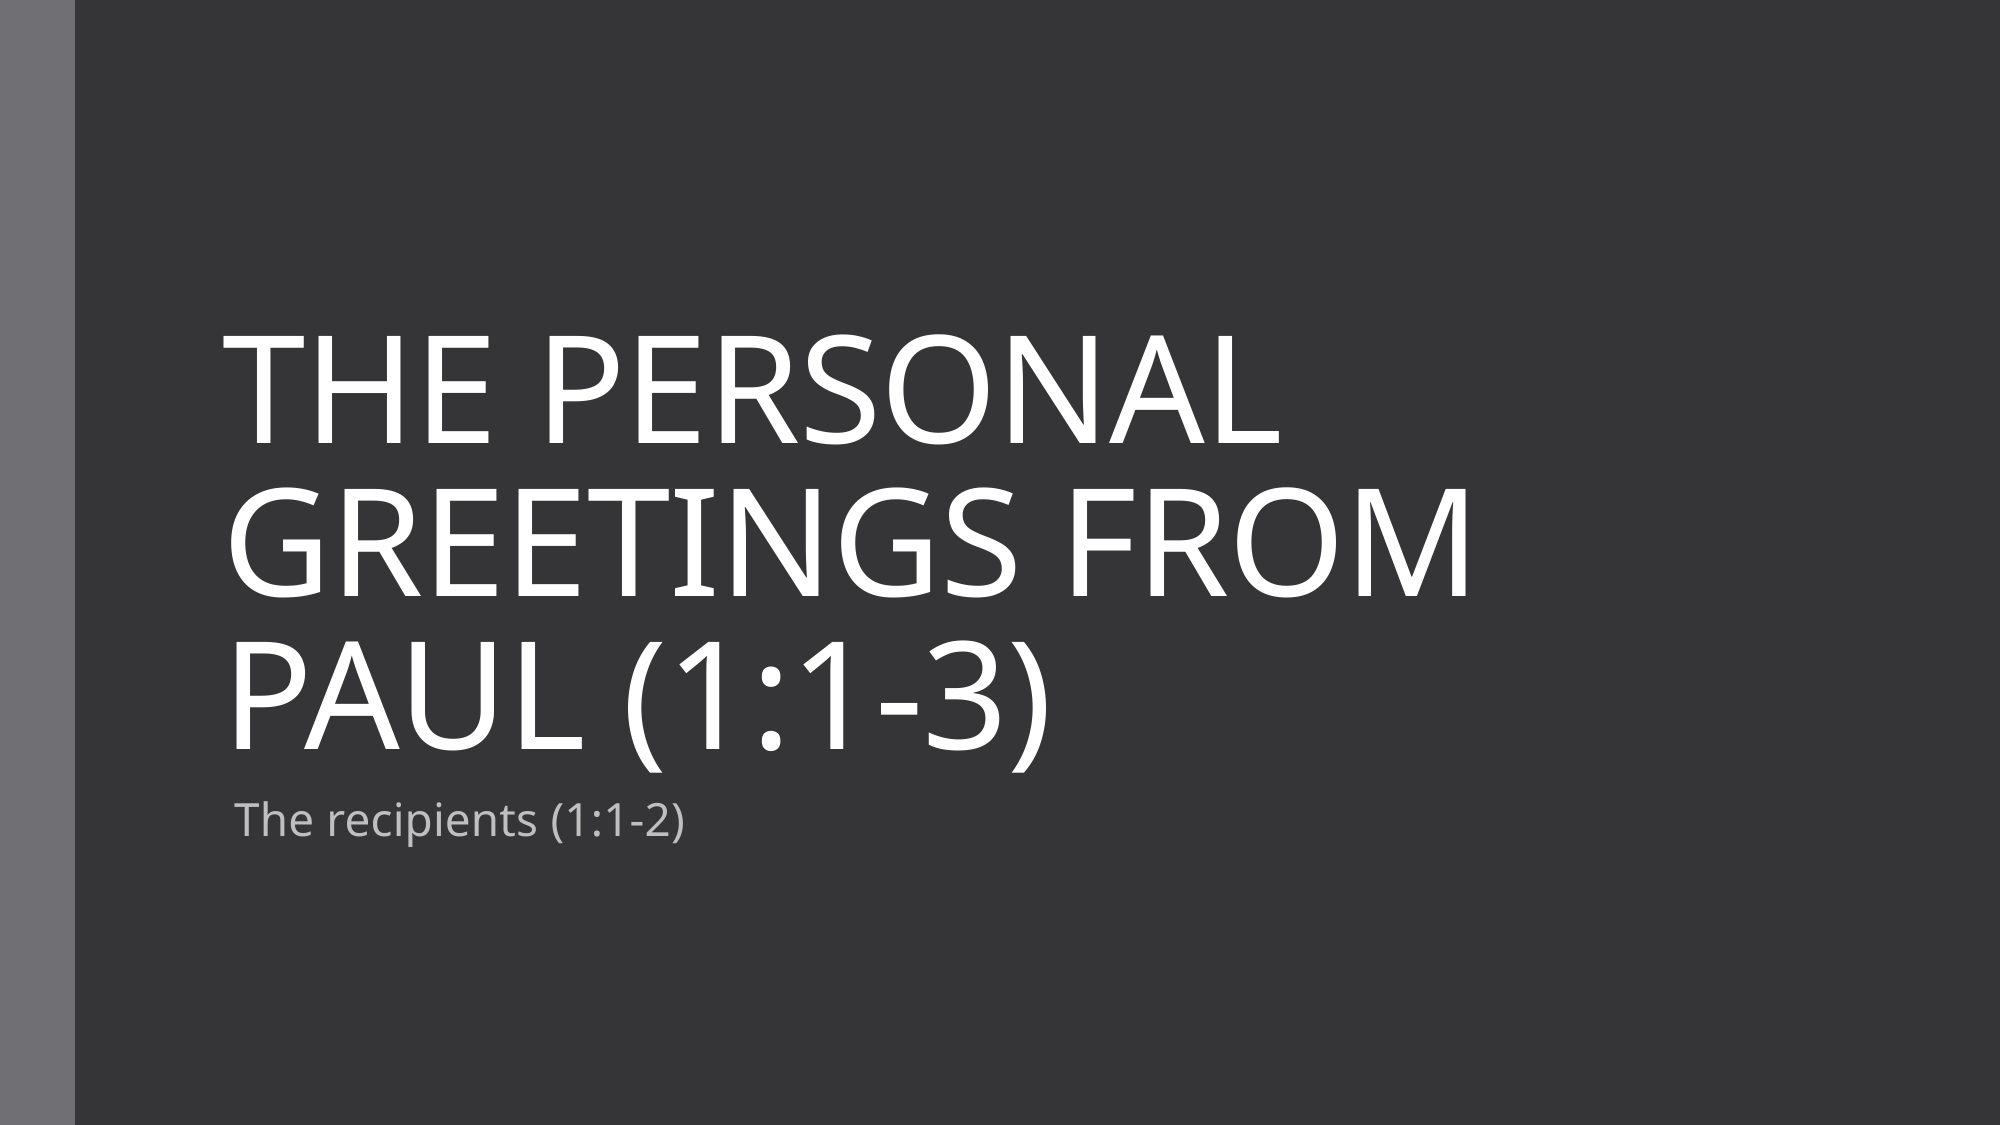

# THE PERSONAL GREETINGS FROM PAUL (1:1-3)
 The recipients (1:1-2)